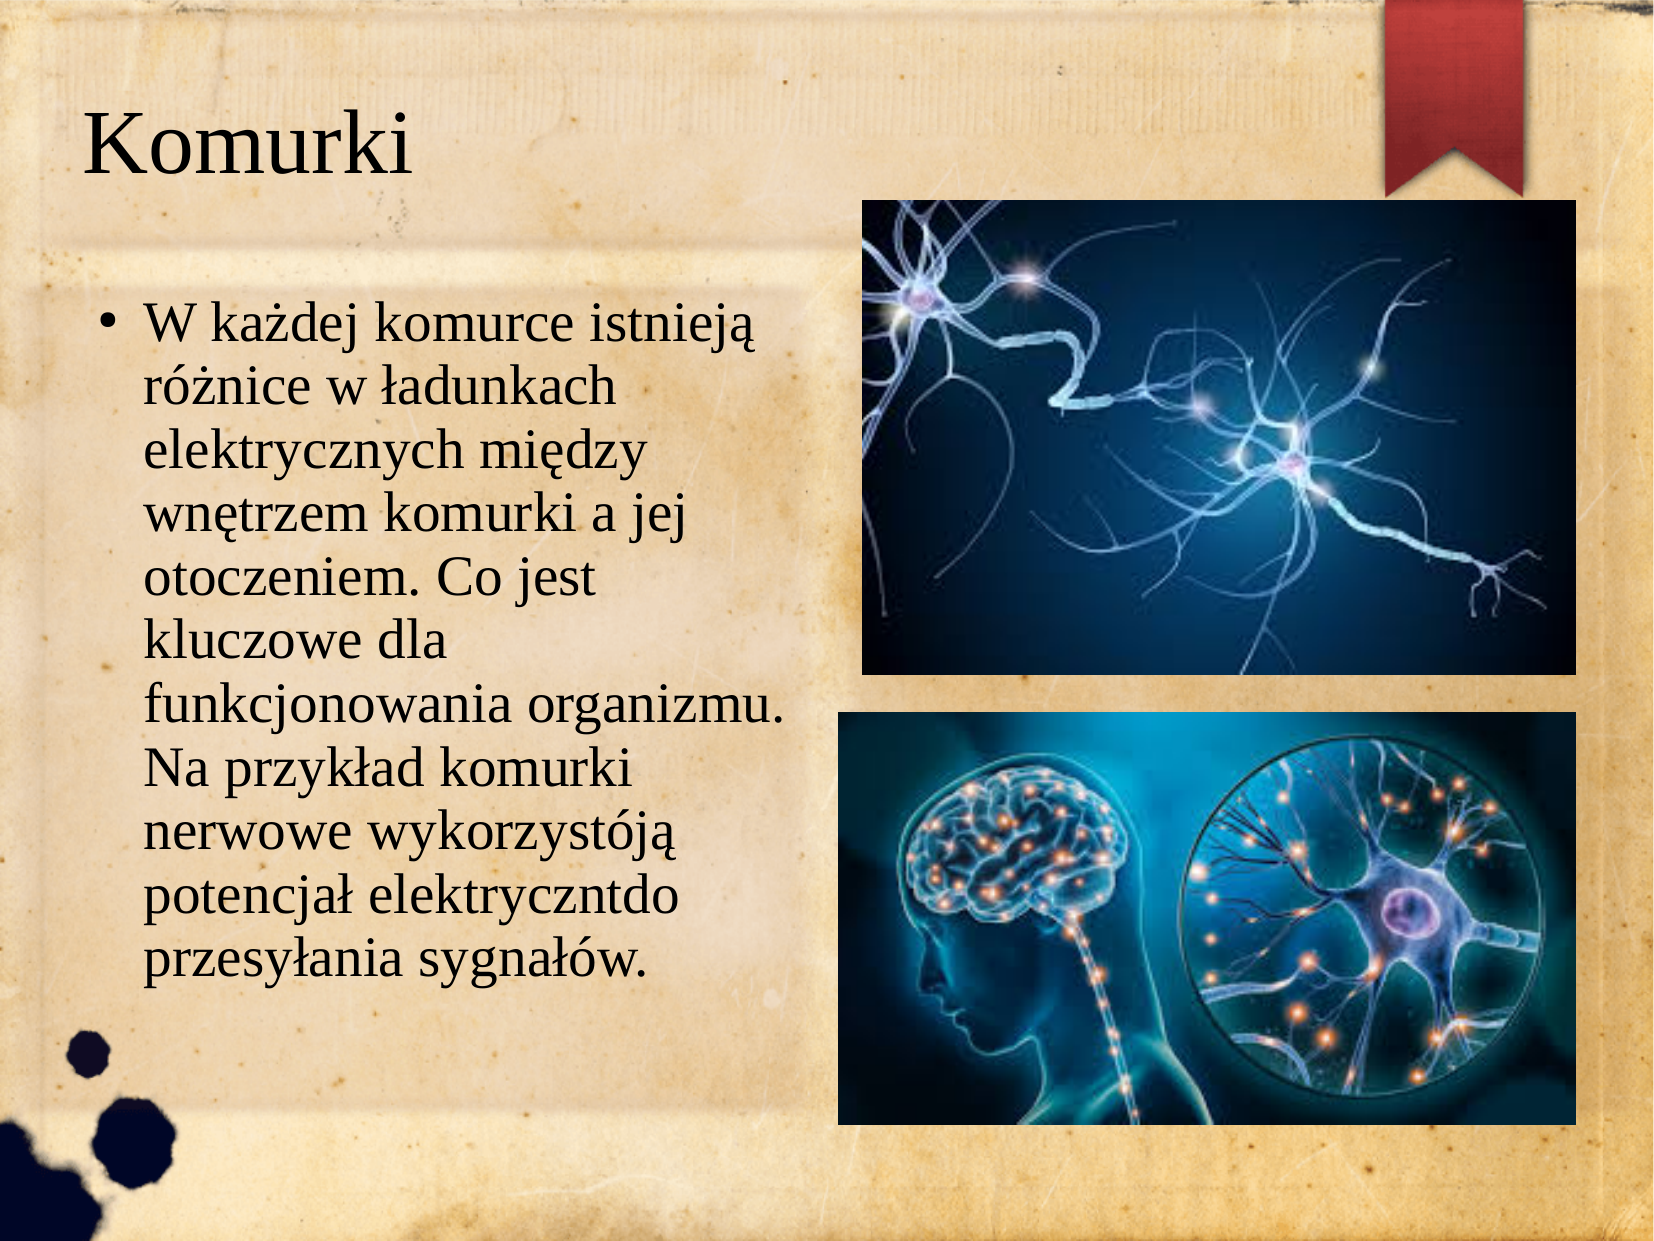

# Komurki
W każdej komurce istnieją różnice w ładunkach elektrycznych między wnętrzem komurki a jej otoczeniem. Co jest kluczowe dla funkcjonowania organizmu. Na przykład komurki nerwowe wykorzystóją potencjał elektryczntdo przesyłania sygnałów.